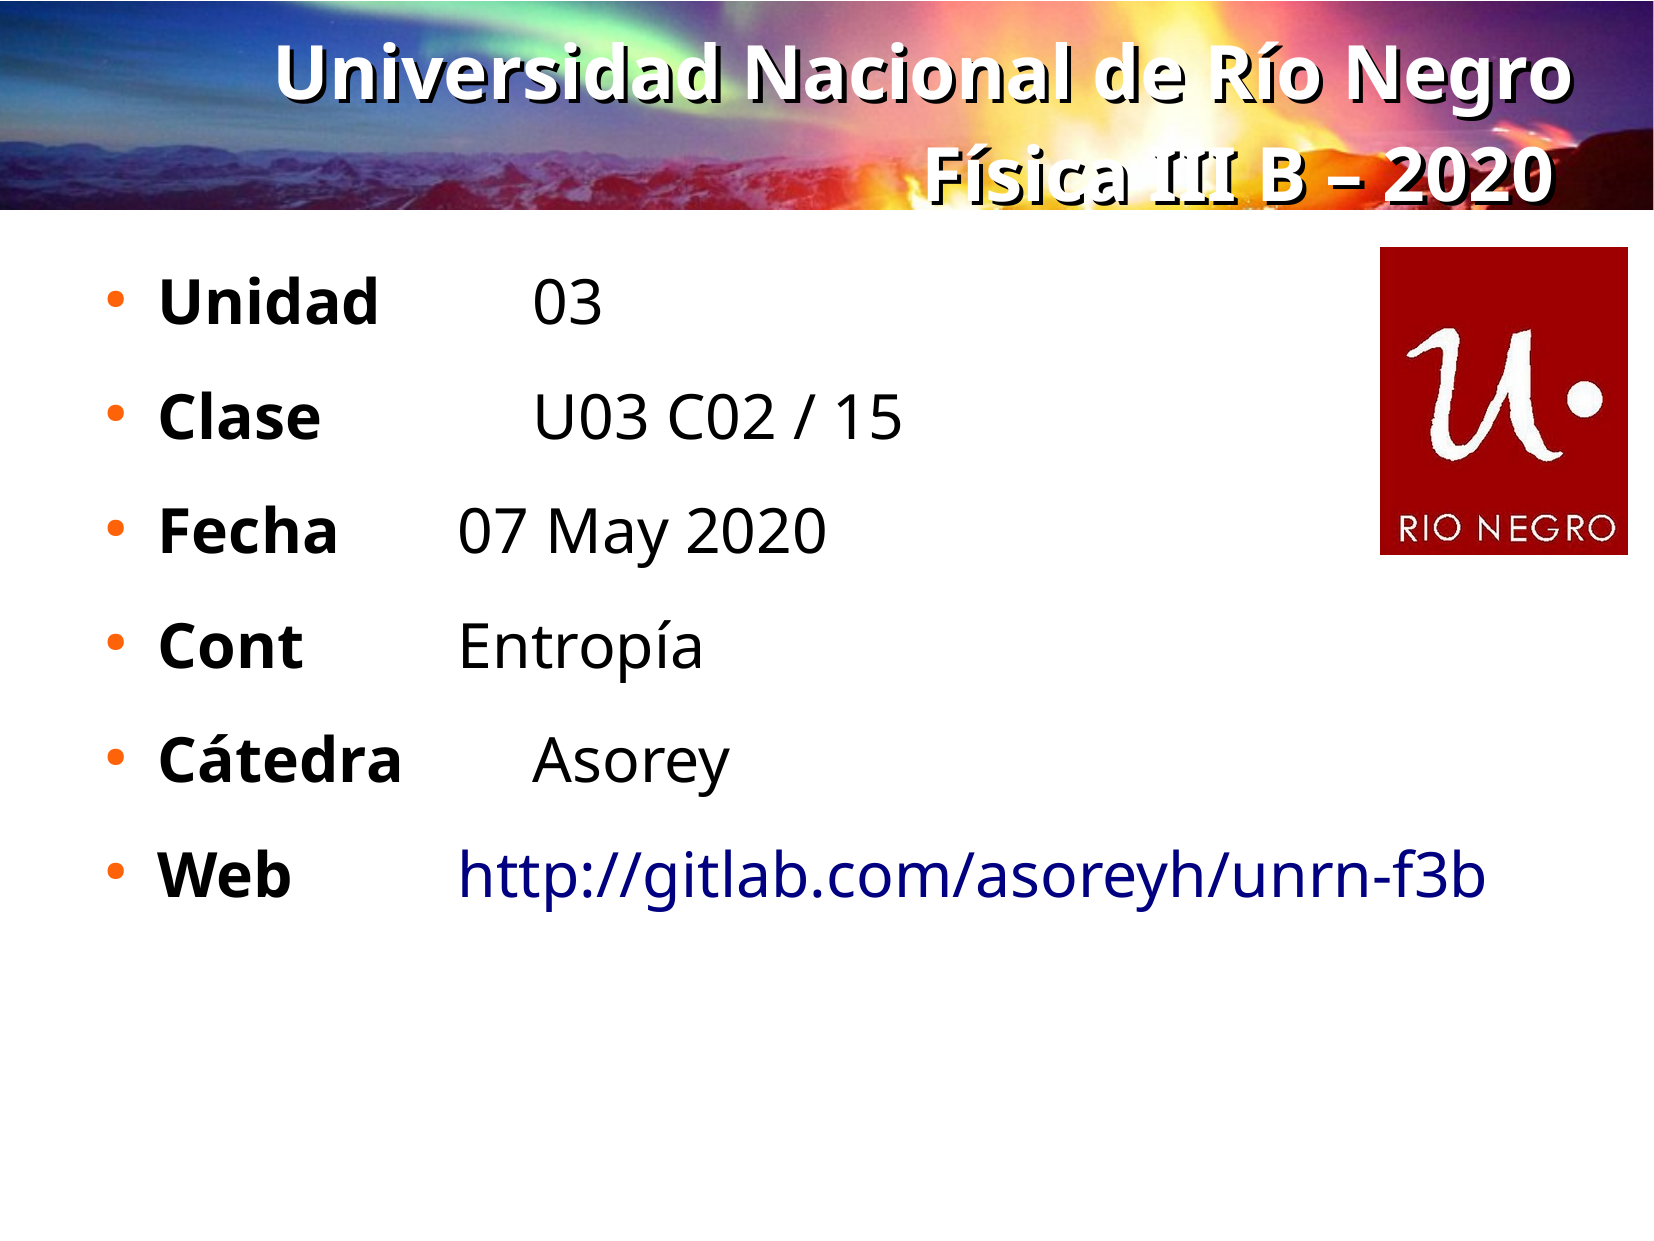

# Universidad Nacional de Río Negro Física III B – 2020
Unidad 		03
Clase			U03 C02 / 15
Fecha		07 May 2020
Cont			Entropía
Cátedra		Asorey
Web			http://gitlab.com/asoreyh/unrn-f3b